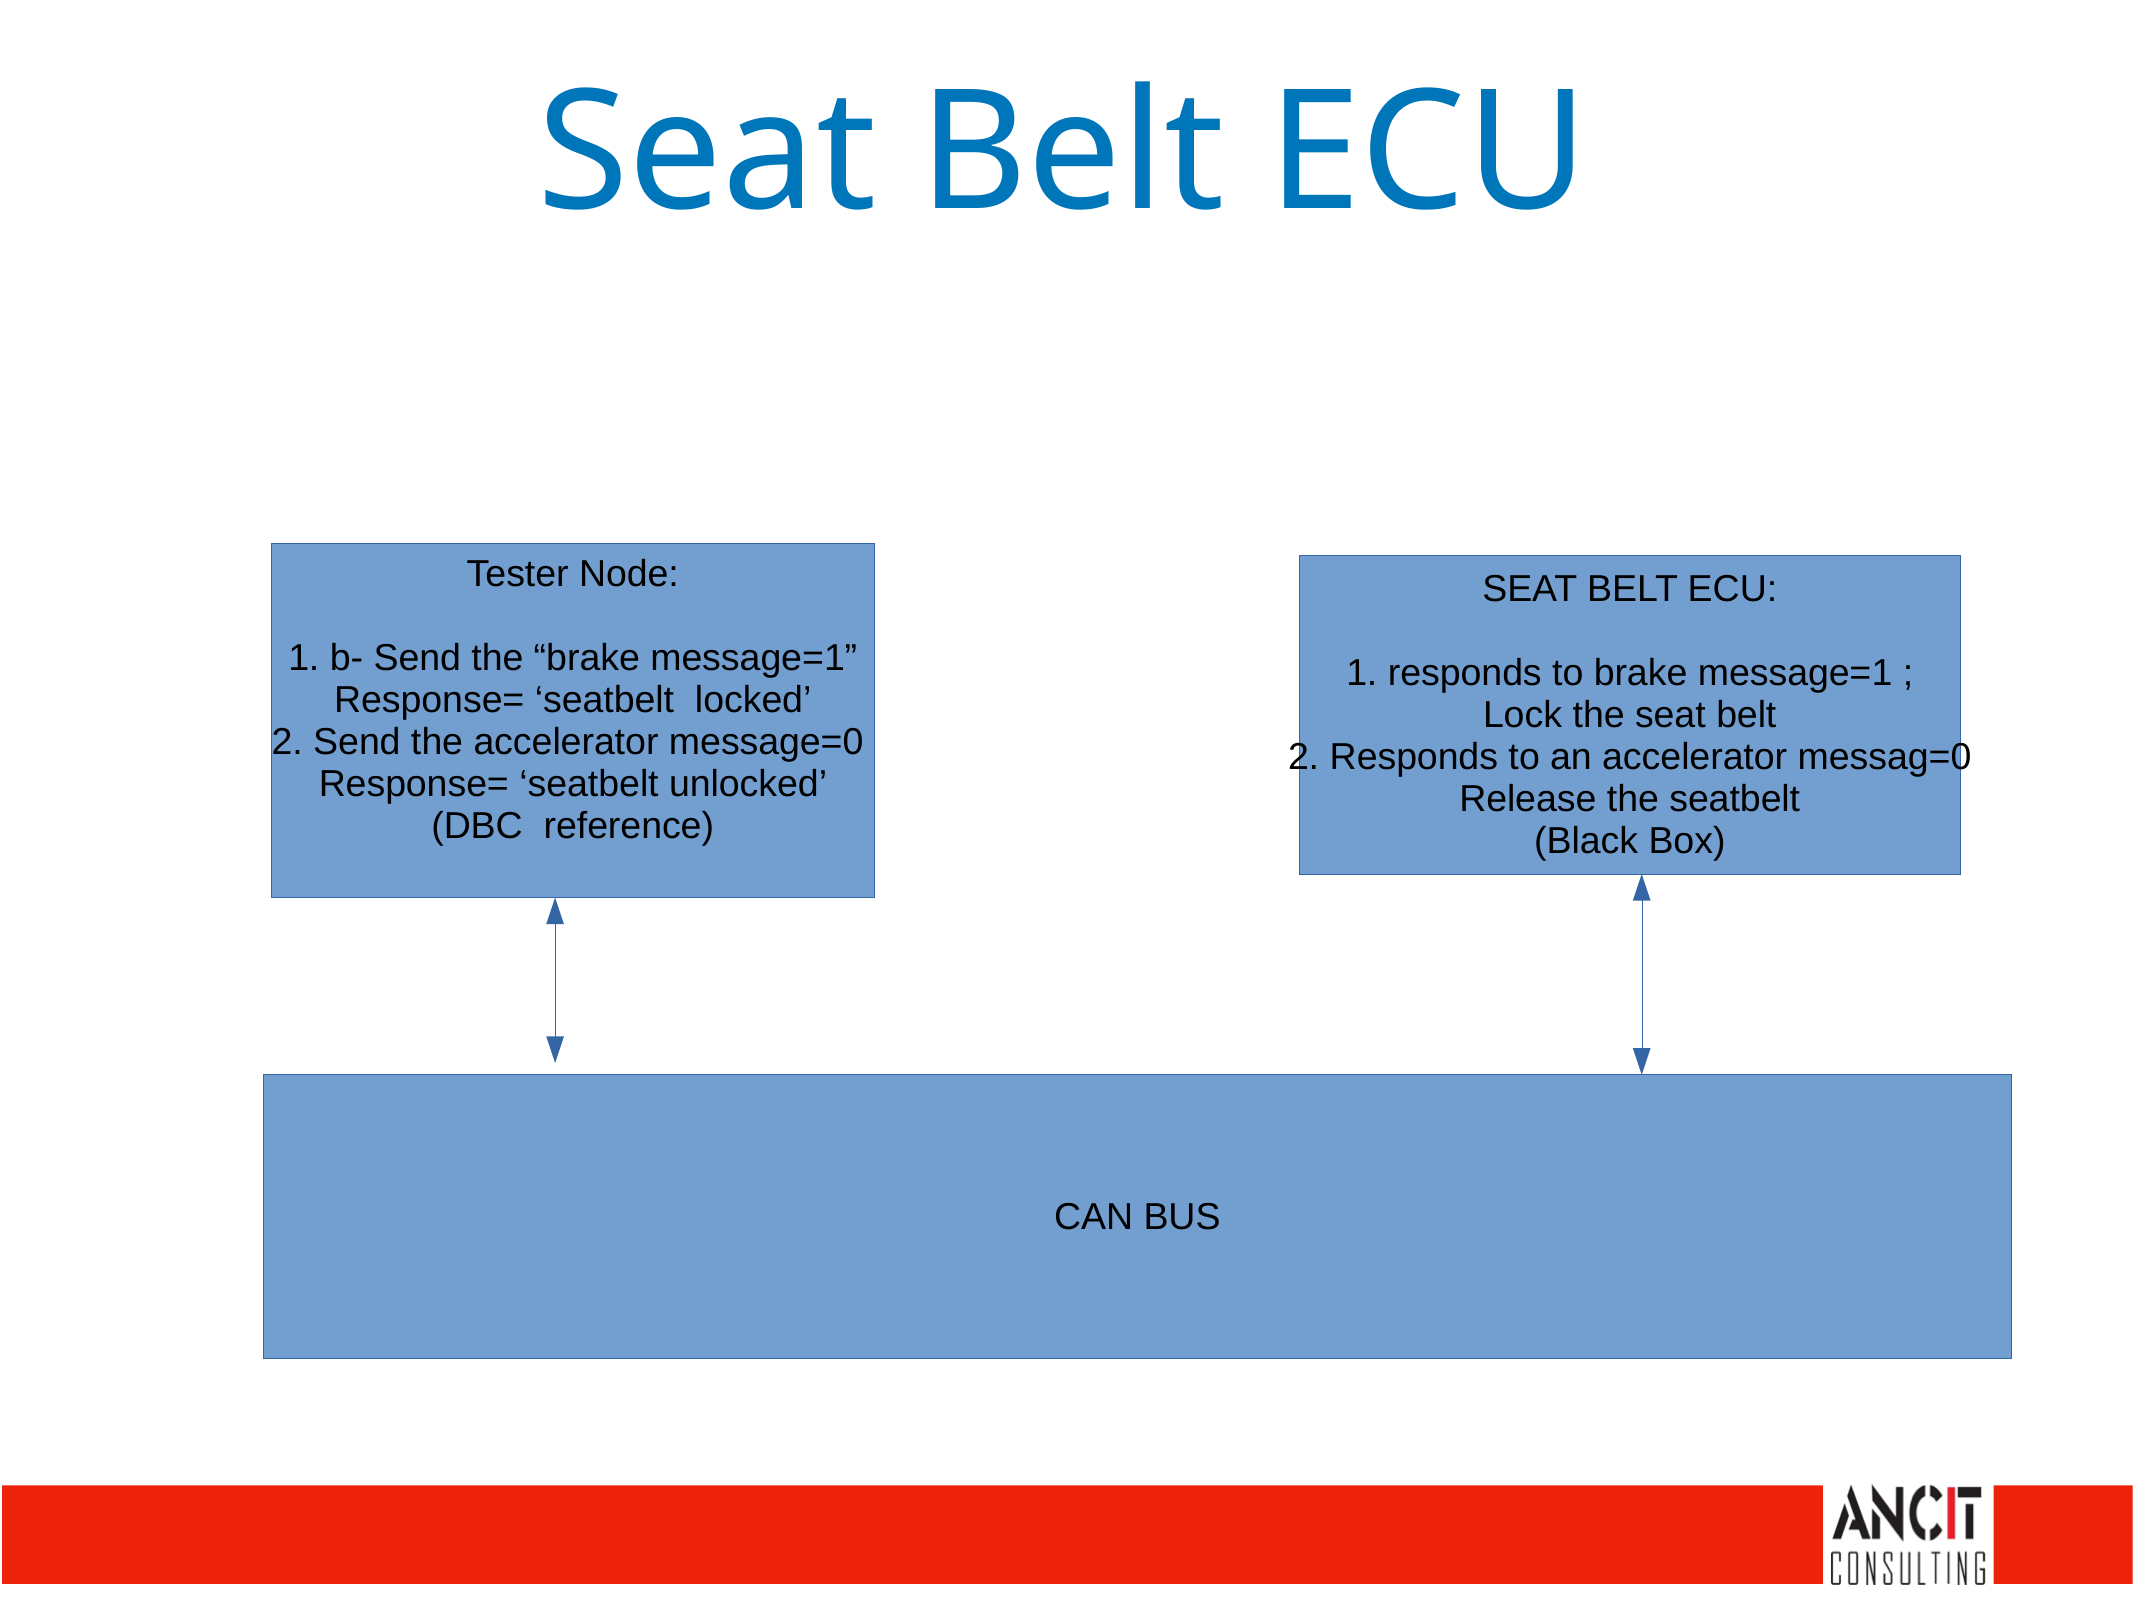

# Seat Belt ECU
Tester Node:
1. b- Send the “brake message=1”
Response= ‘seatbelt locked’
2. Send the accelerator message=0
Response= ‘seatbelt unlocked’
(DBC reference)
SEAT BELT ECU:
1. responds to brake message=1 ;
Lock the seat belt
2. Responds to an accelerator messag=0
Release the seatbelt
(Black Box)
CAN BUS